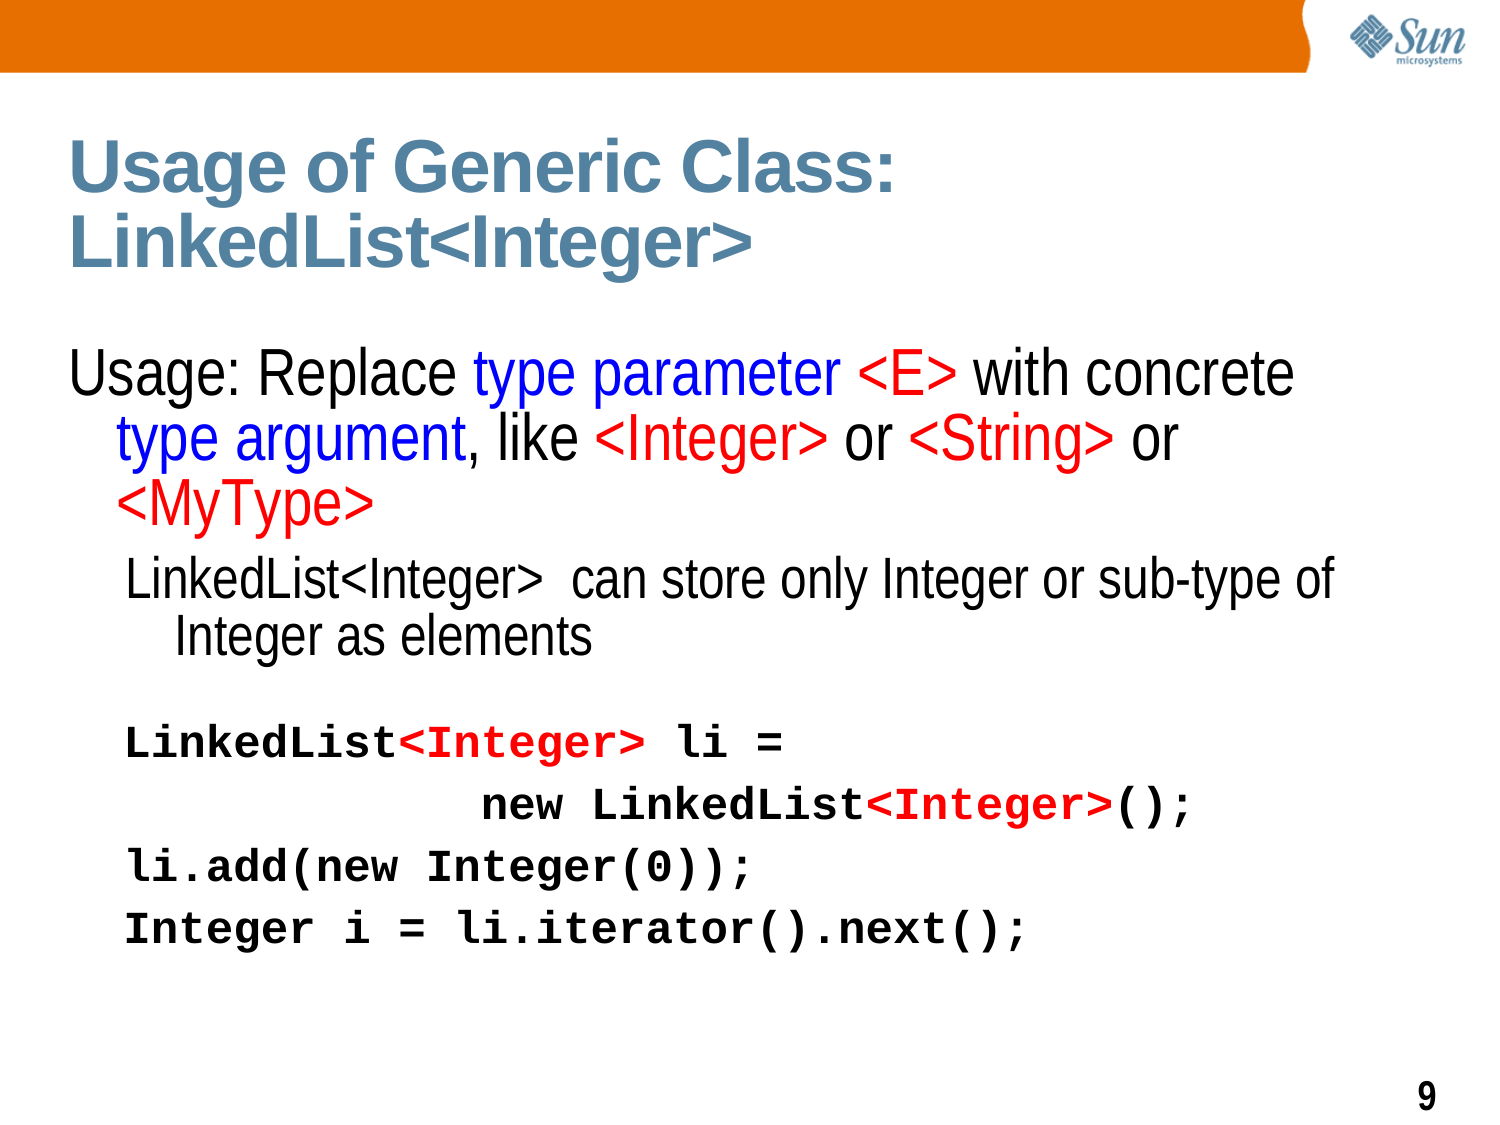

# Usage of Generic Class: LinkedList<Integer>
Usage: Replace type parameter <E> with concrete type argument, like <Integer> or <String> or <MyType>
LinkedList<Integer> can store only Integer or sub-type of Integer as elements
 LinkedList<Integer> li =
 new LinkedList<Integer>();
 li.add(new Integer(0));
 Integer i = li.iterator().next();